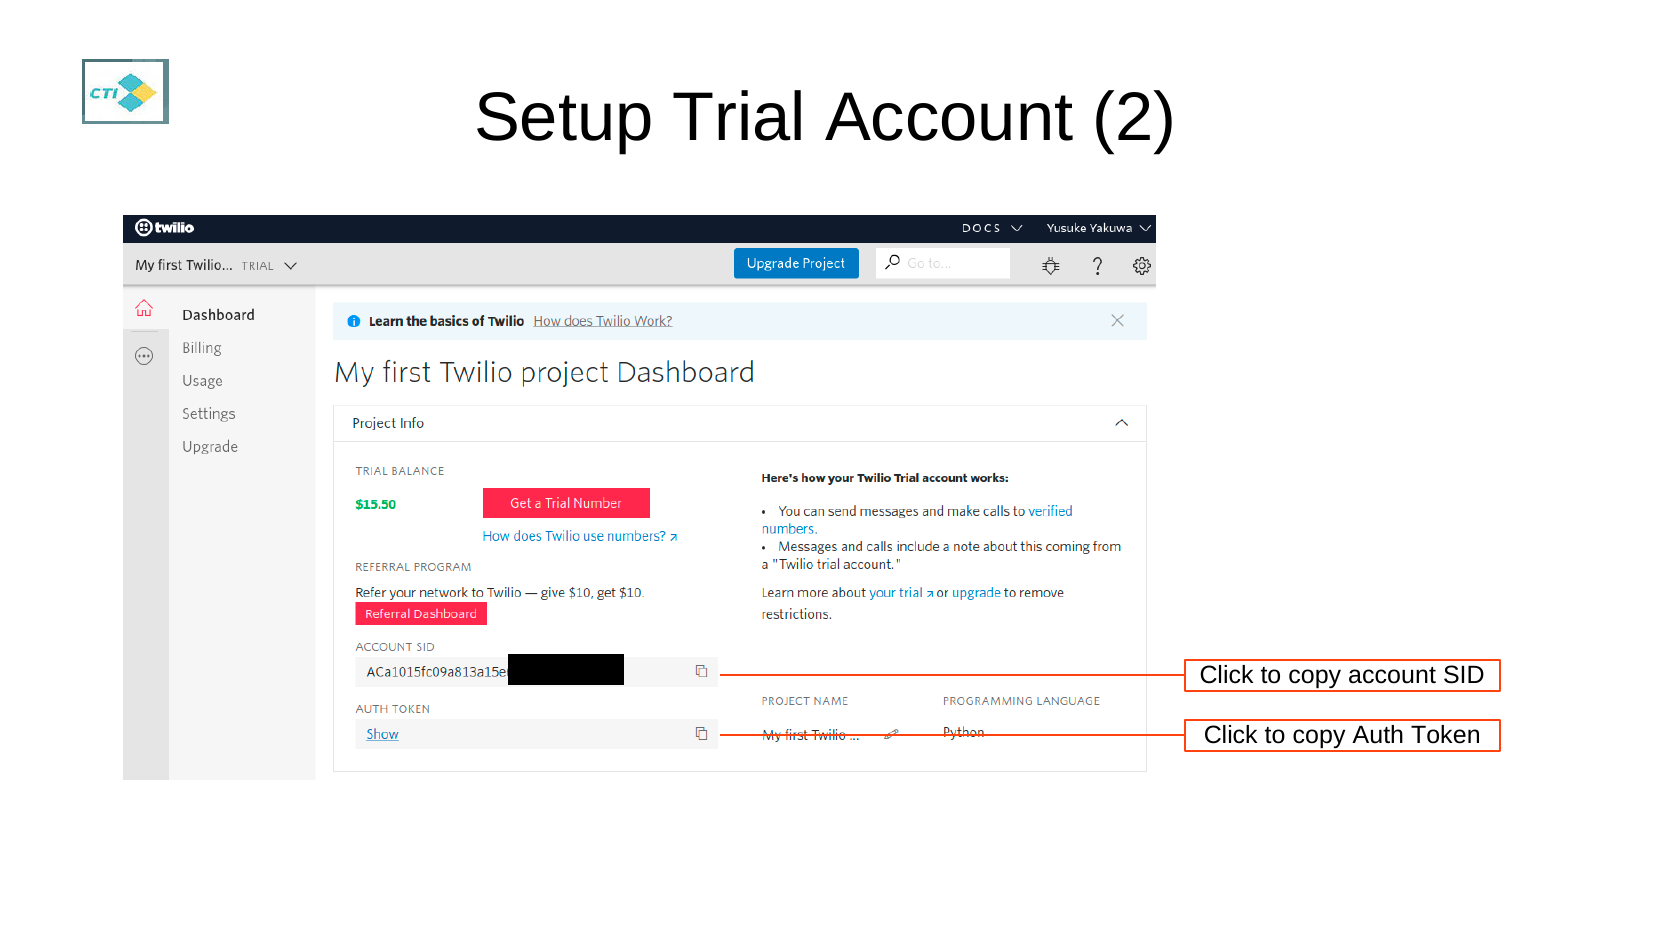

# Setup Trial Account (2)
Click to copy account SID
Click to copy Auth Token